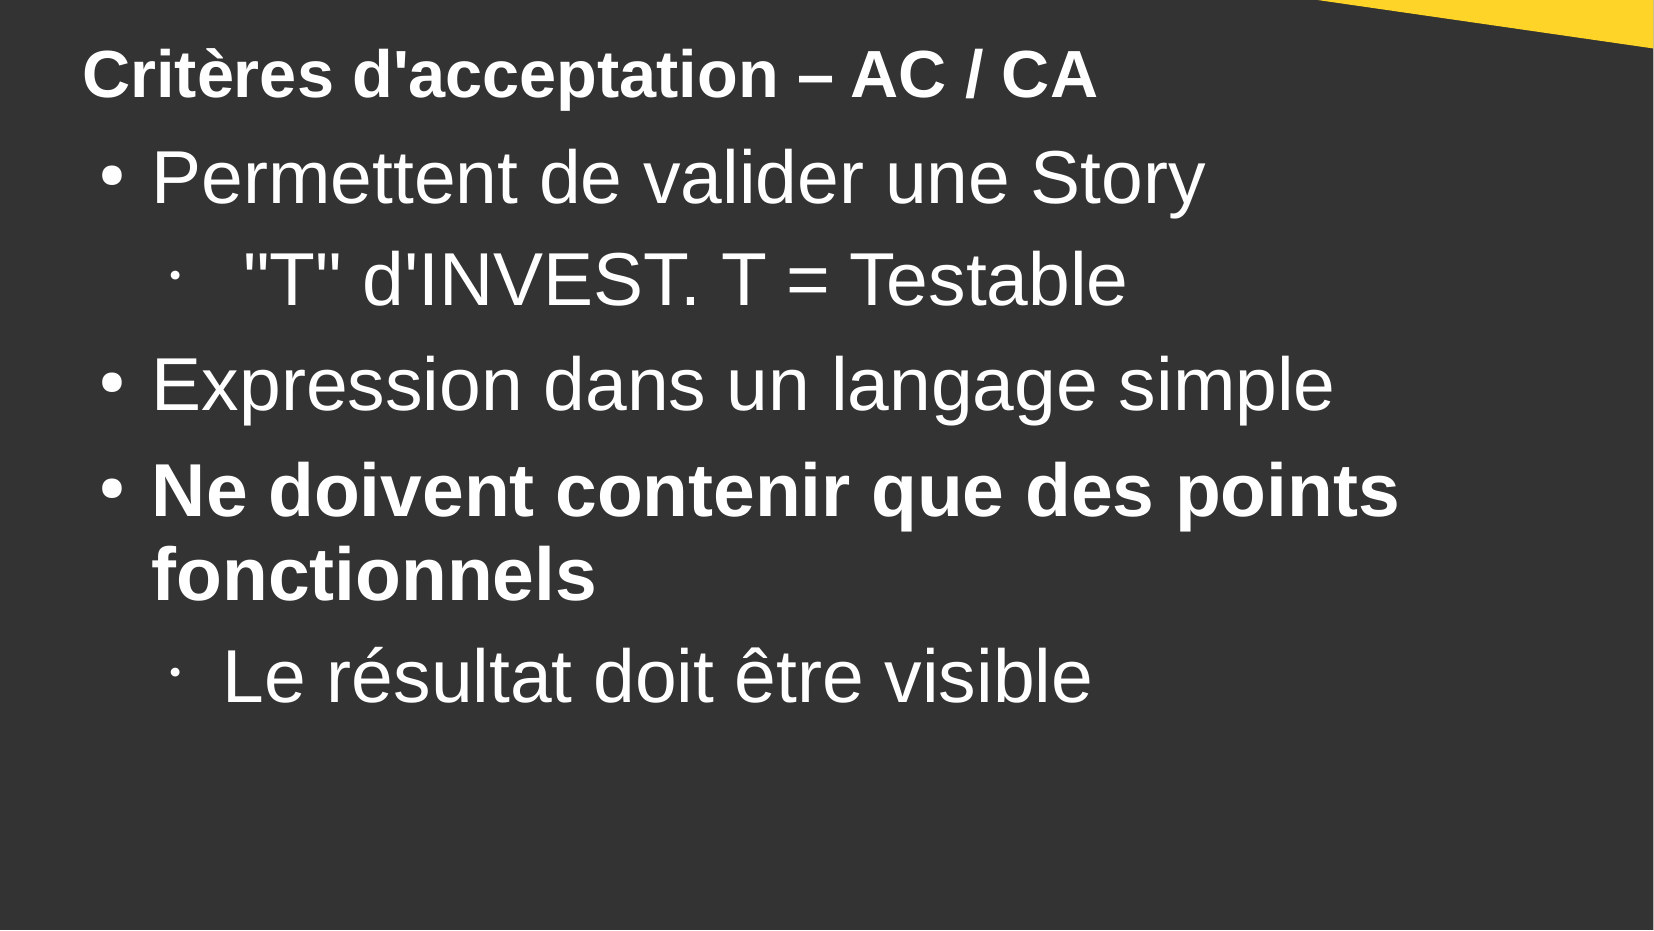

# Critères d'acceptation – AC / CA
Permettent de valider une Story
 "T" d'INVEST. T = Testable
Expression dans un langage simple
Ne doivent contenir que des points fonctionnels
Le résultat doit être visible